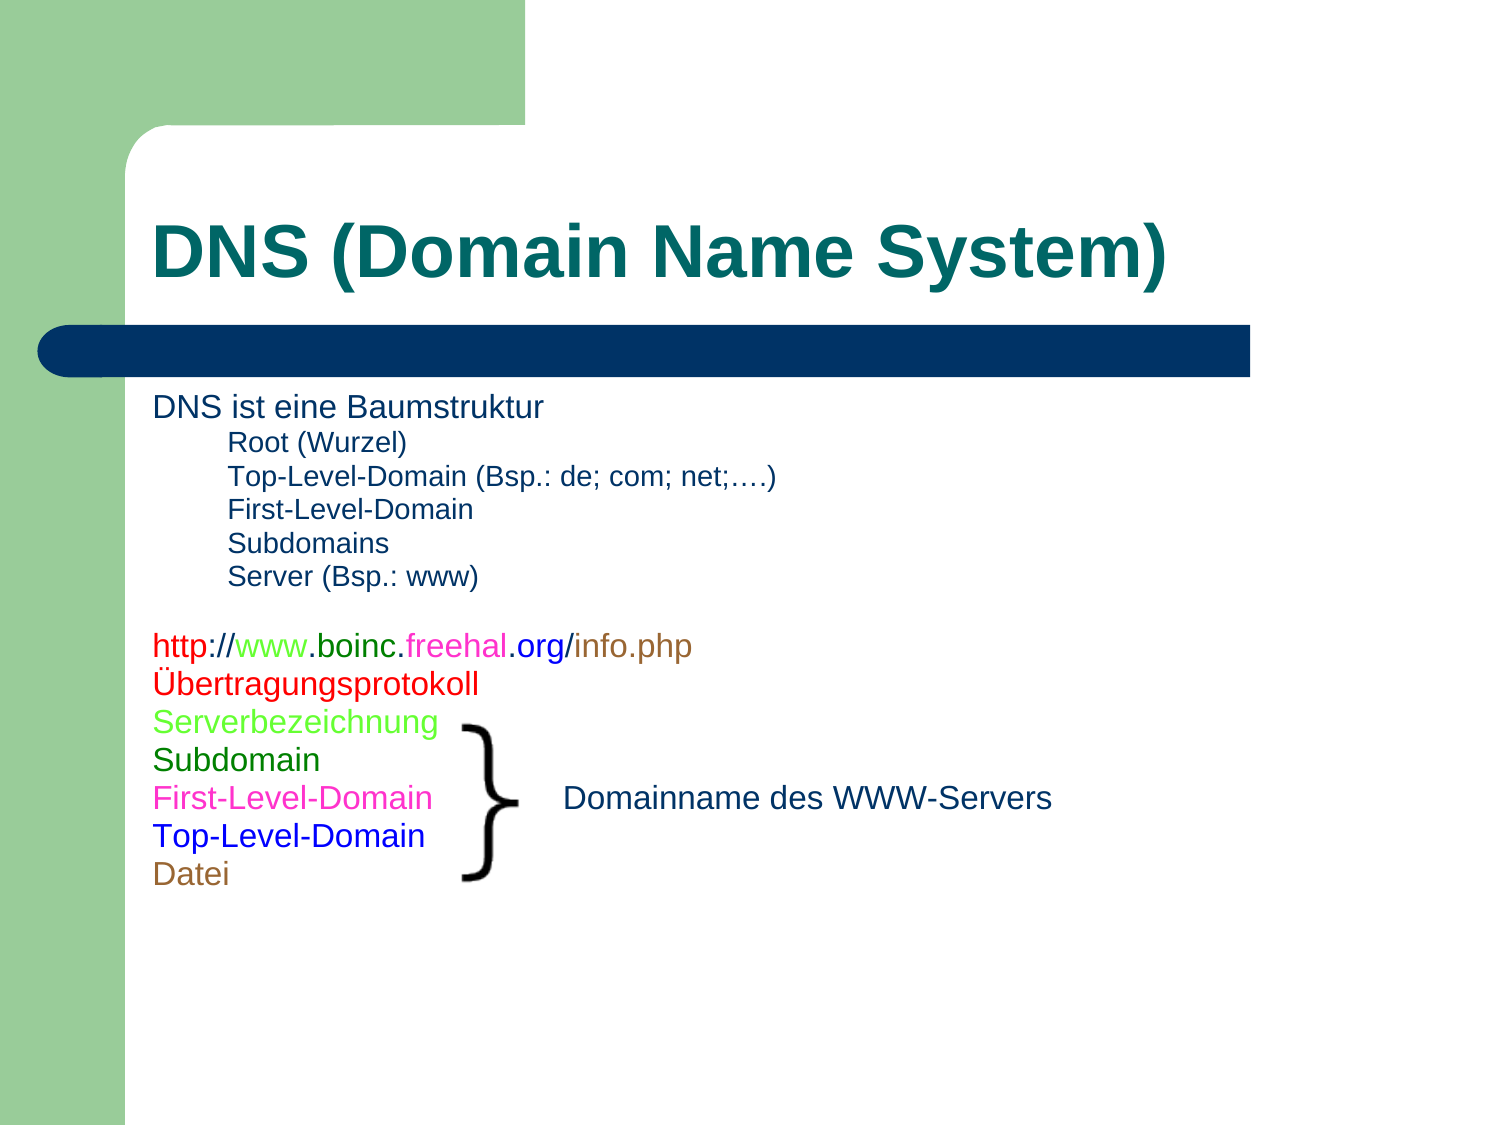

# DNS (Domain Name System)
DNS ist eine Baumstruktur
Root (Wurzel)
Top-Level-Domain (Bsp.: de; com; net;….)
First-Level-Domain
Subdomains
Server (Bsp.: www)
http://www.boinc.freehal.org/info.php
Übertragungsprotokoll
Serverbezeichnung
Subdomain
First-Level-Domain Domainname des WWW-Servers
Top-Level-Domain
Datei